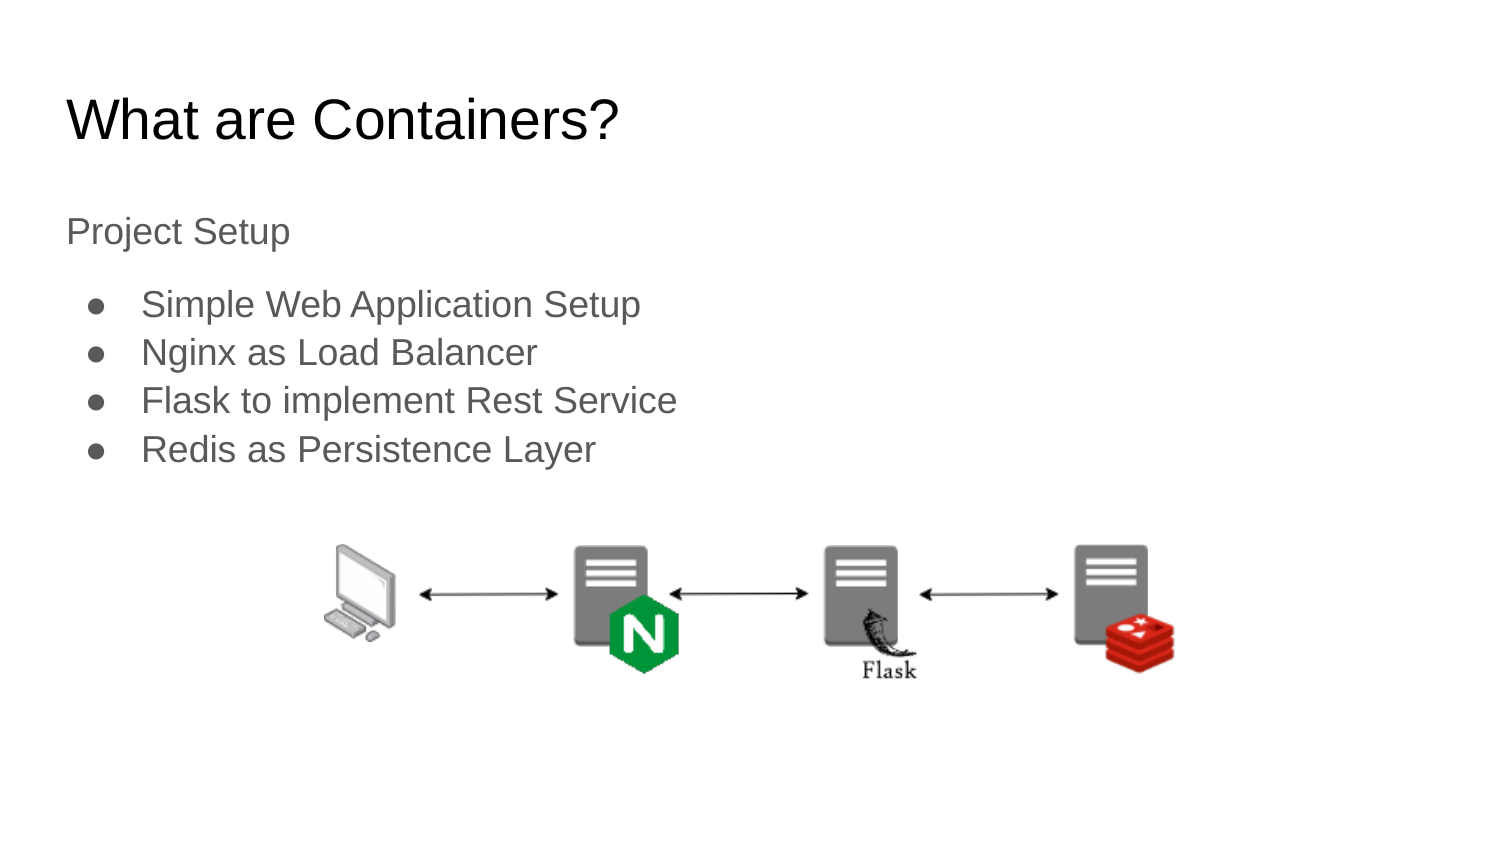

# What are Containers?
Project Setup
Simple Web Application Setup
Nginx as Load Balancer
Flask to implement Rest Service
Redis as Persistence Layer